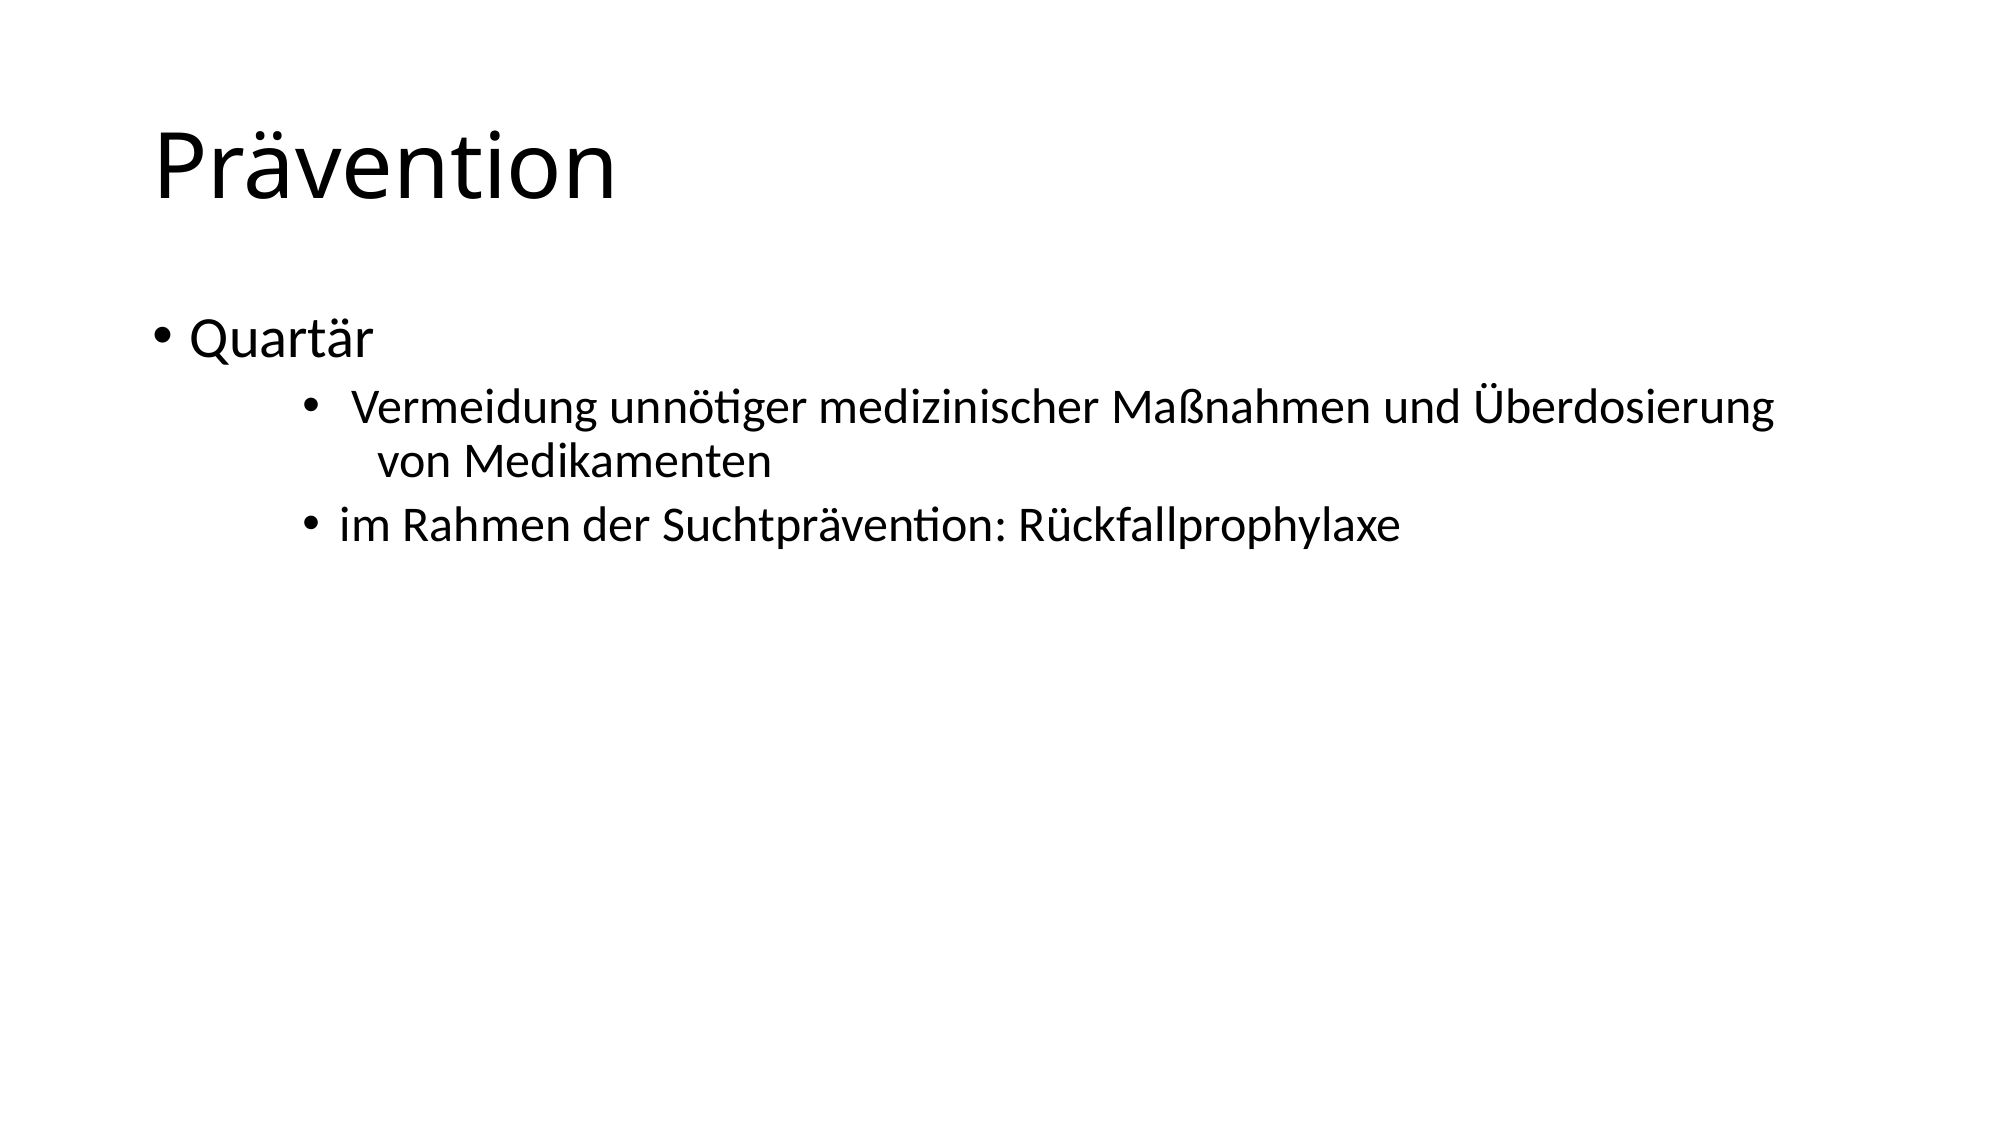

# Prävention
Quartär
 Vermeidung unnötiger medizinischer Maßnahmen und Überdosierung von Medikamenten
im Rahmen der Suchtprävention: Rückfallprophylaxe